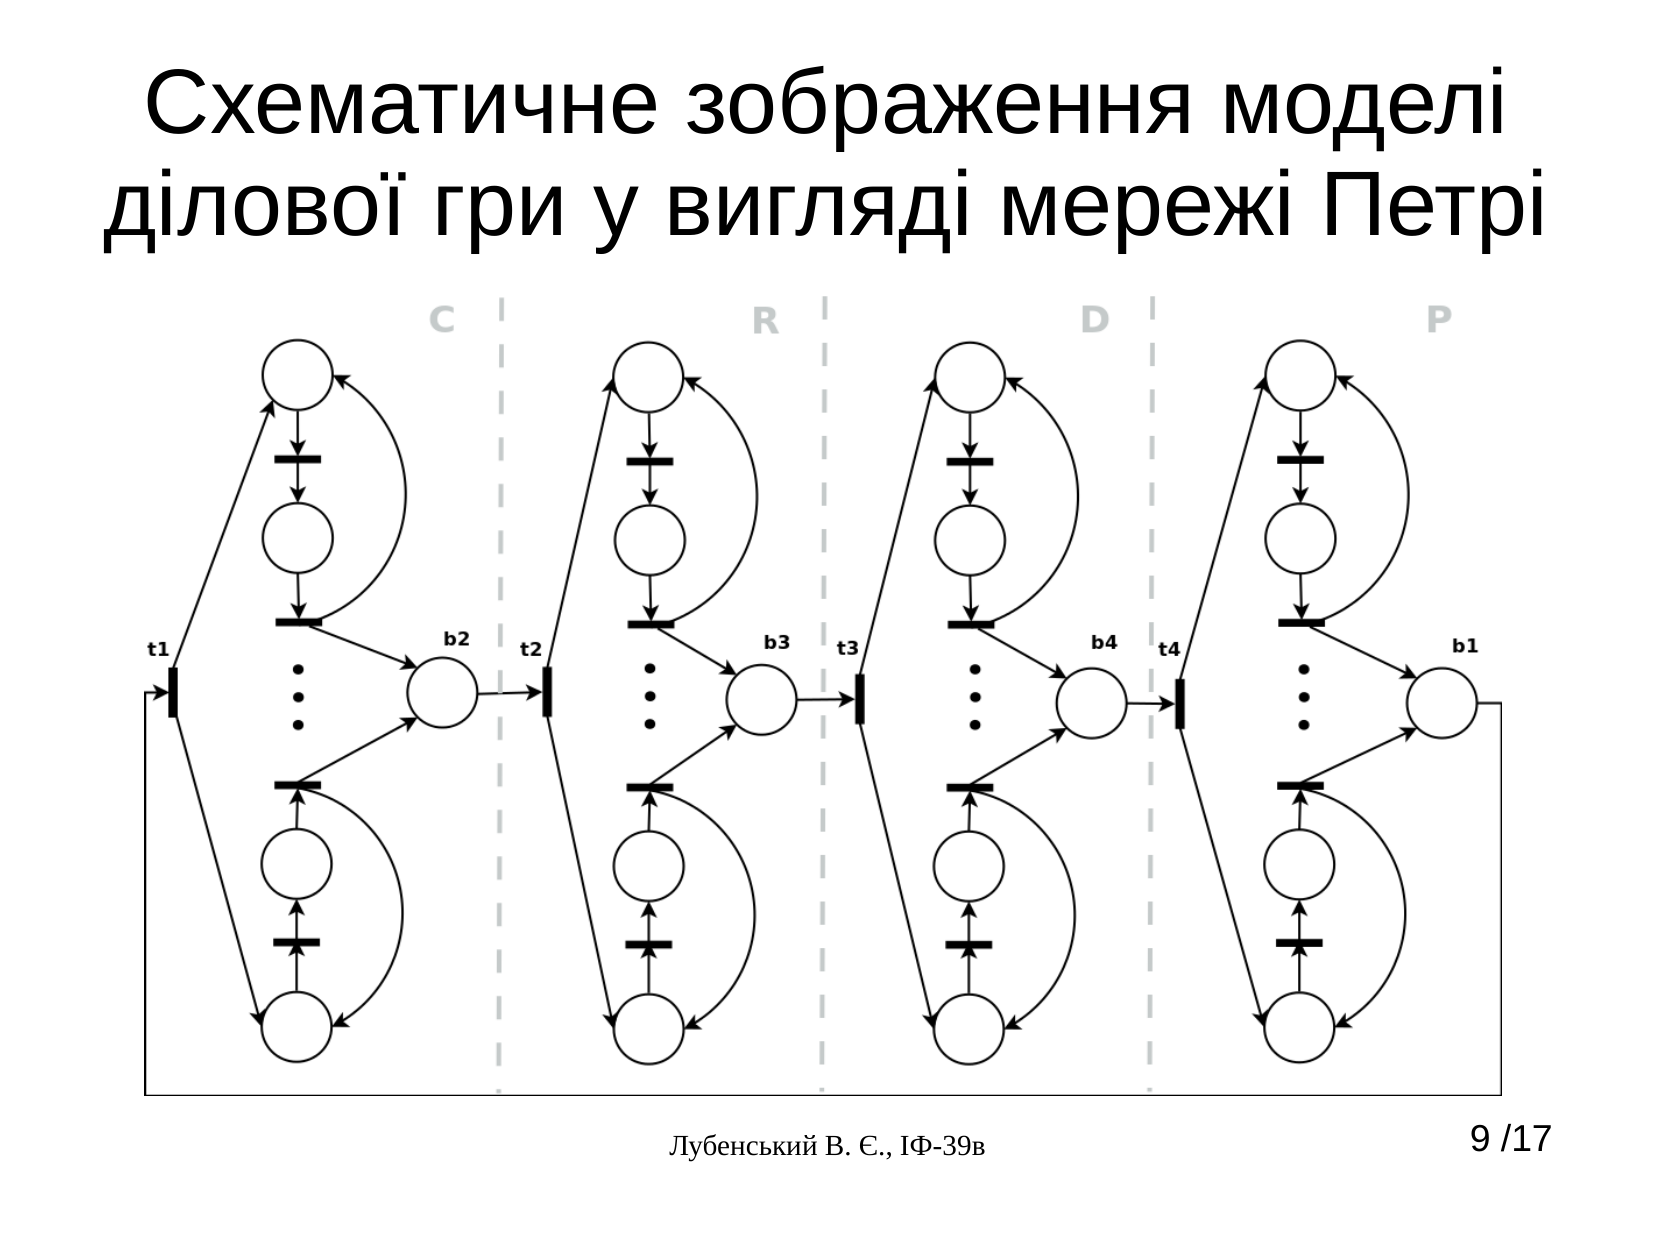

# Схематичне зображення моделі ділової гри у вигляді мережі Петрі
17
Лубенський В. Є., ІФ-39в